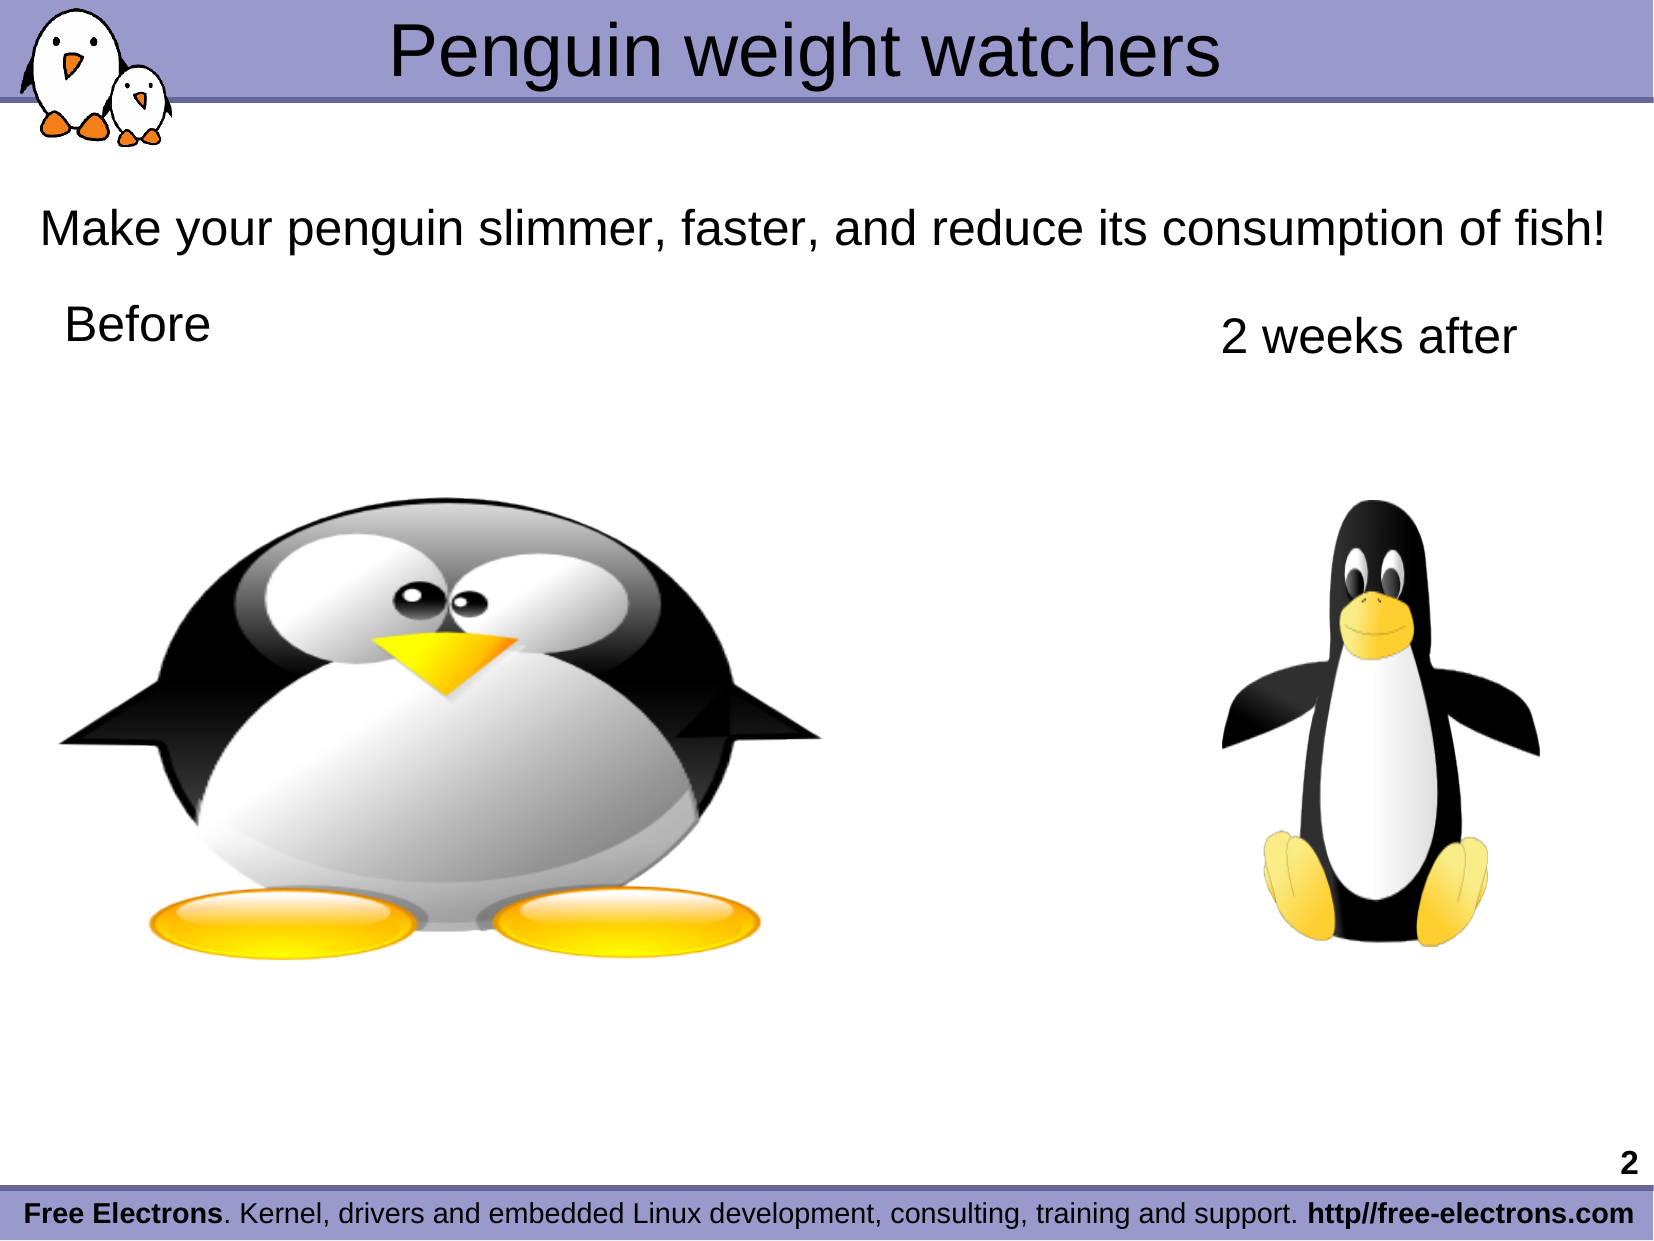

# Penguin weight watchers
Make your penguin slimmer, faster, and reduce its consumption of fish!
Before
2 weeks after